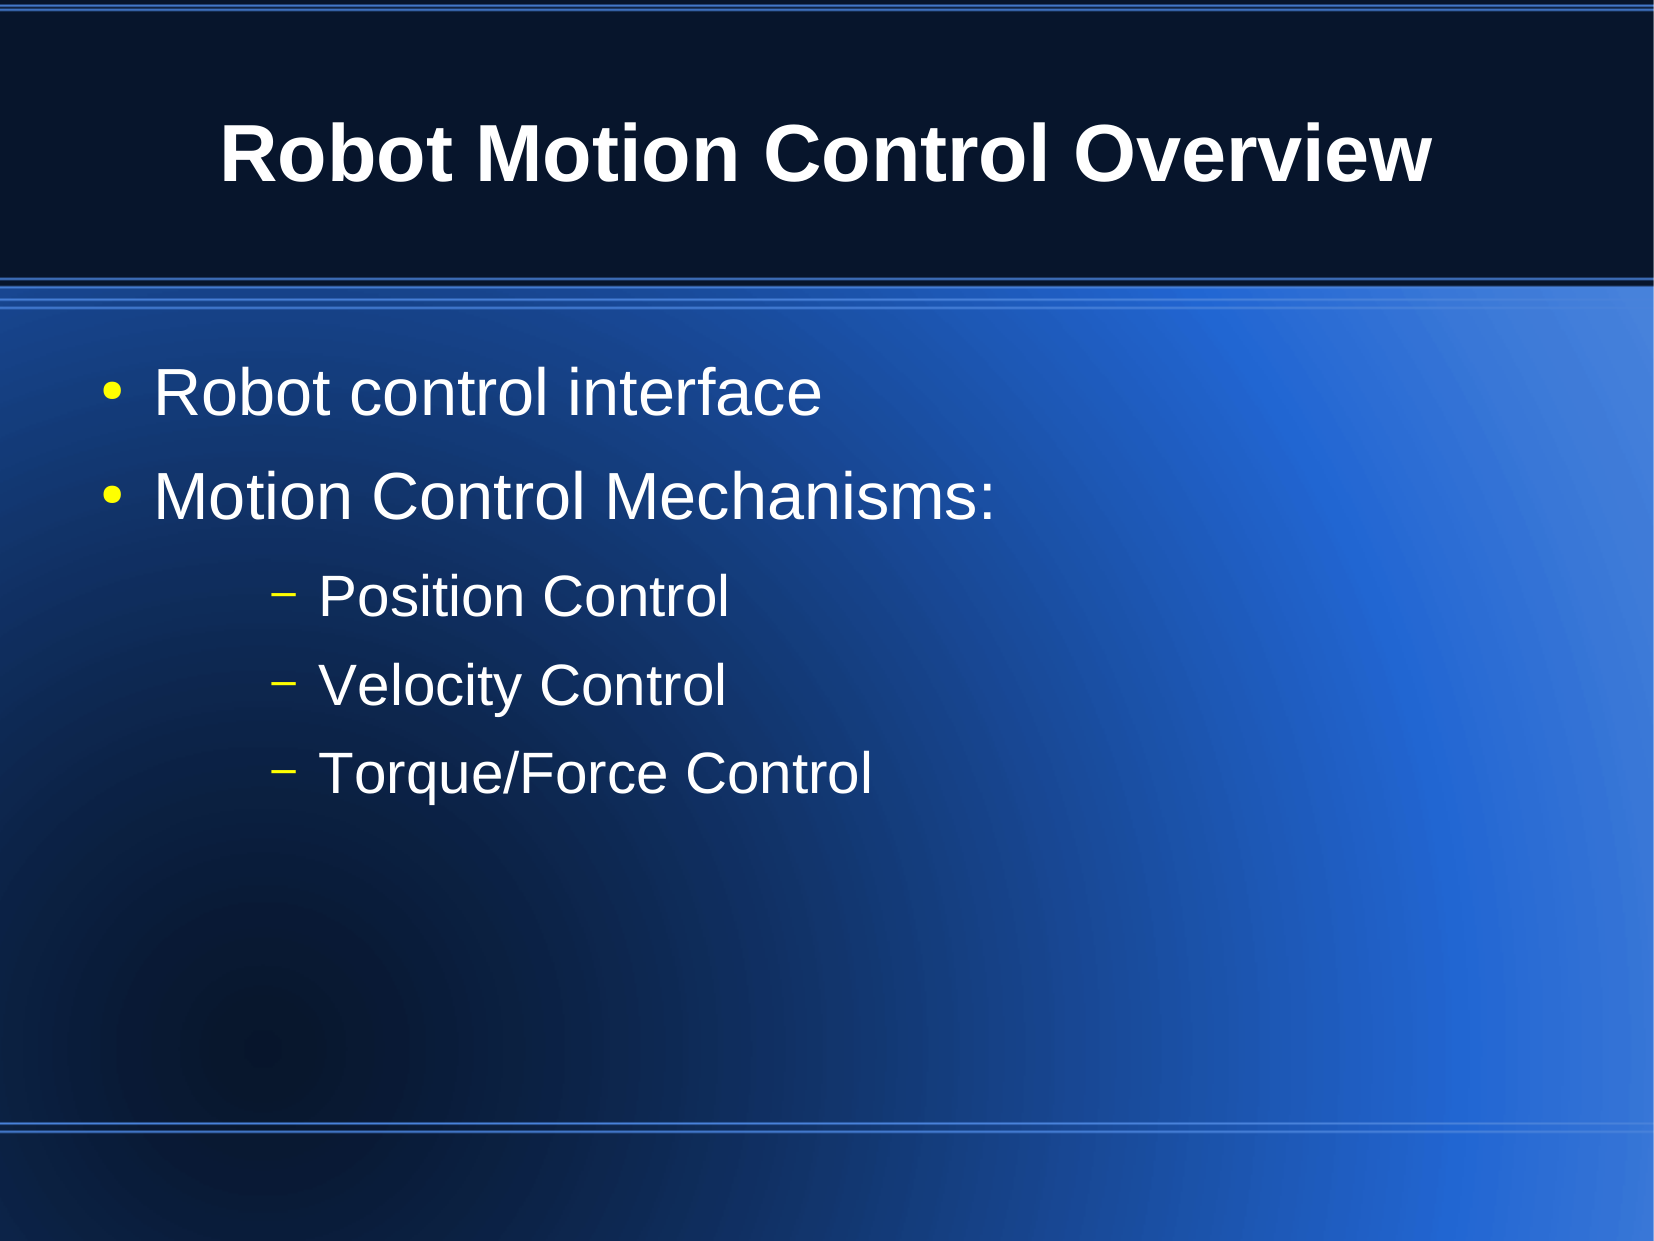

# Robot Motion Control Overview
Robot control interface
Motion Control Mechanisms:
Position Control
Velocity Control
Torque/Force Control